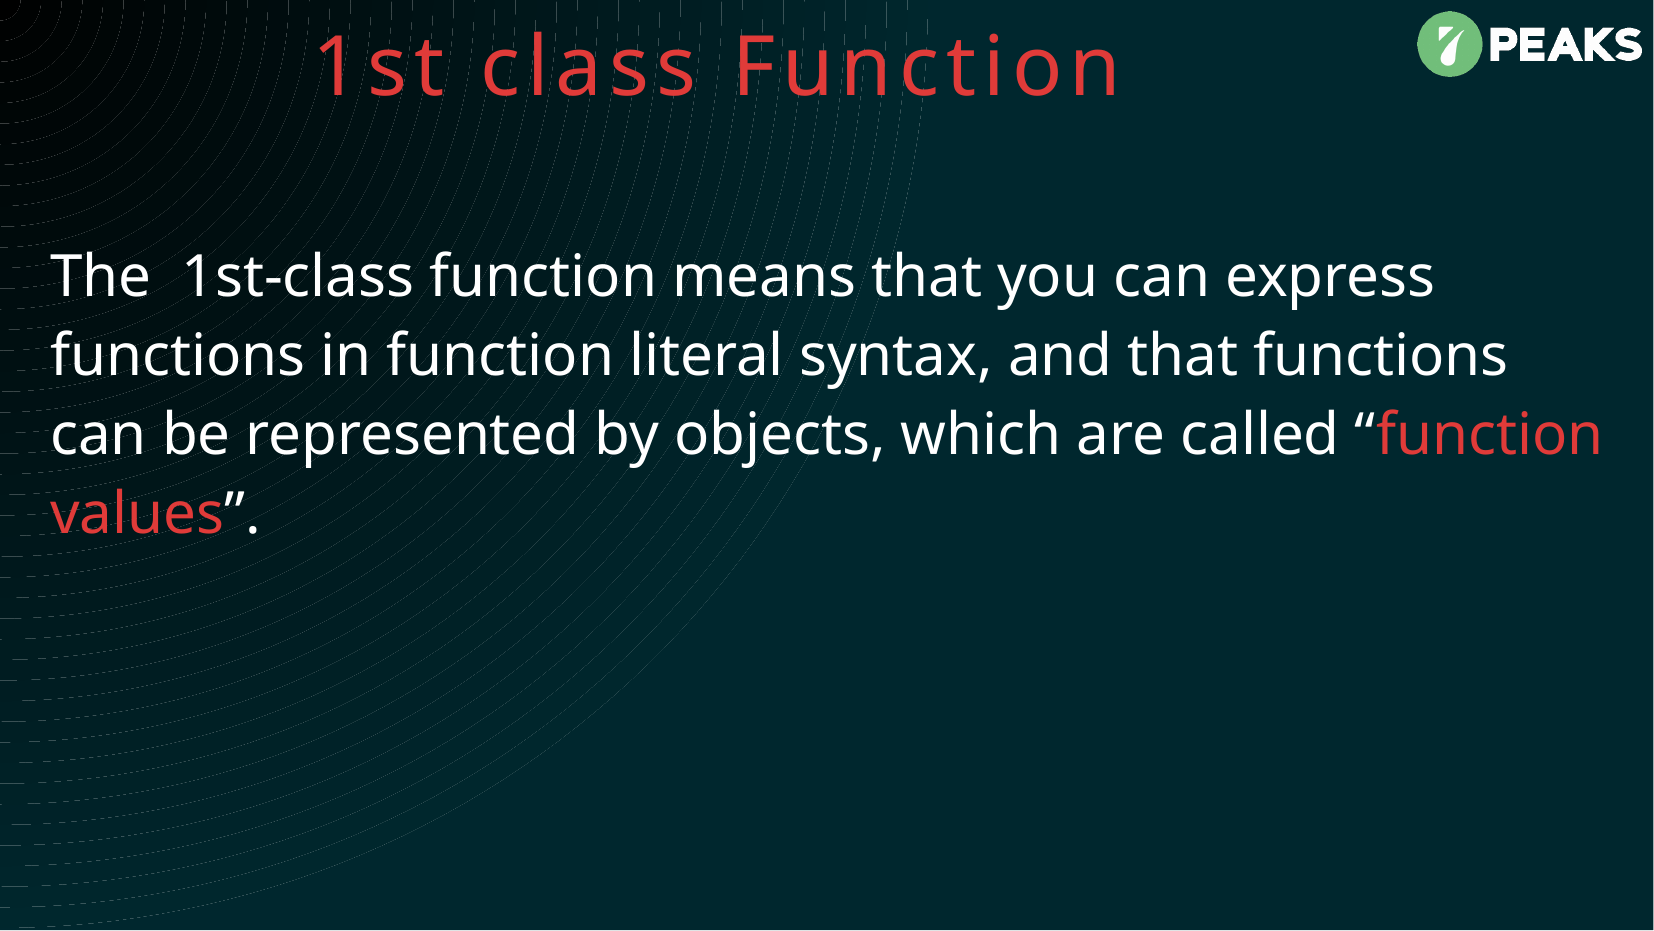

1st class Function
The 1st-class function means that you can express functions in function literal syntax, and that functions can be represented by objects, which are called “function values”.